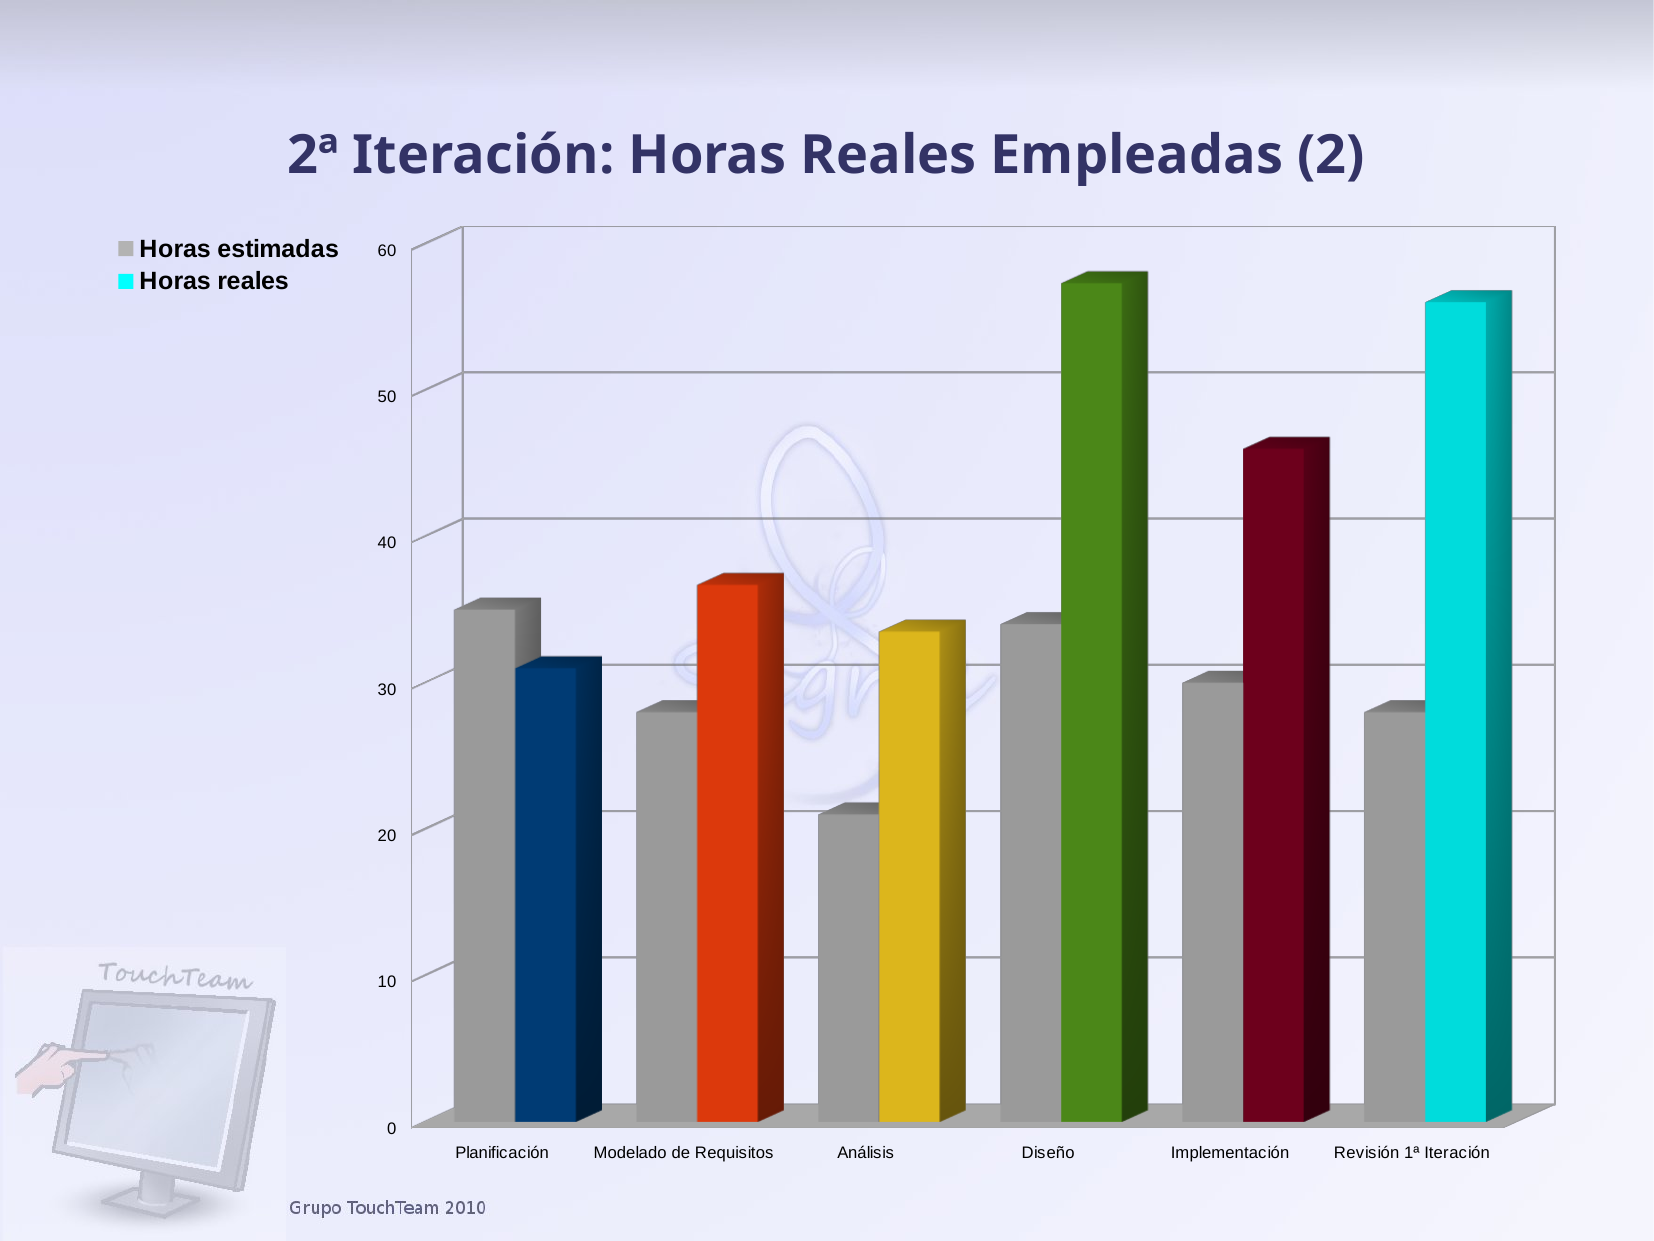

# 2ª Iteración: Horas Reales Empleadas (2)
[unsupported chart]